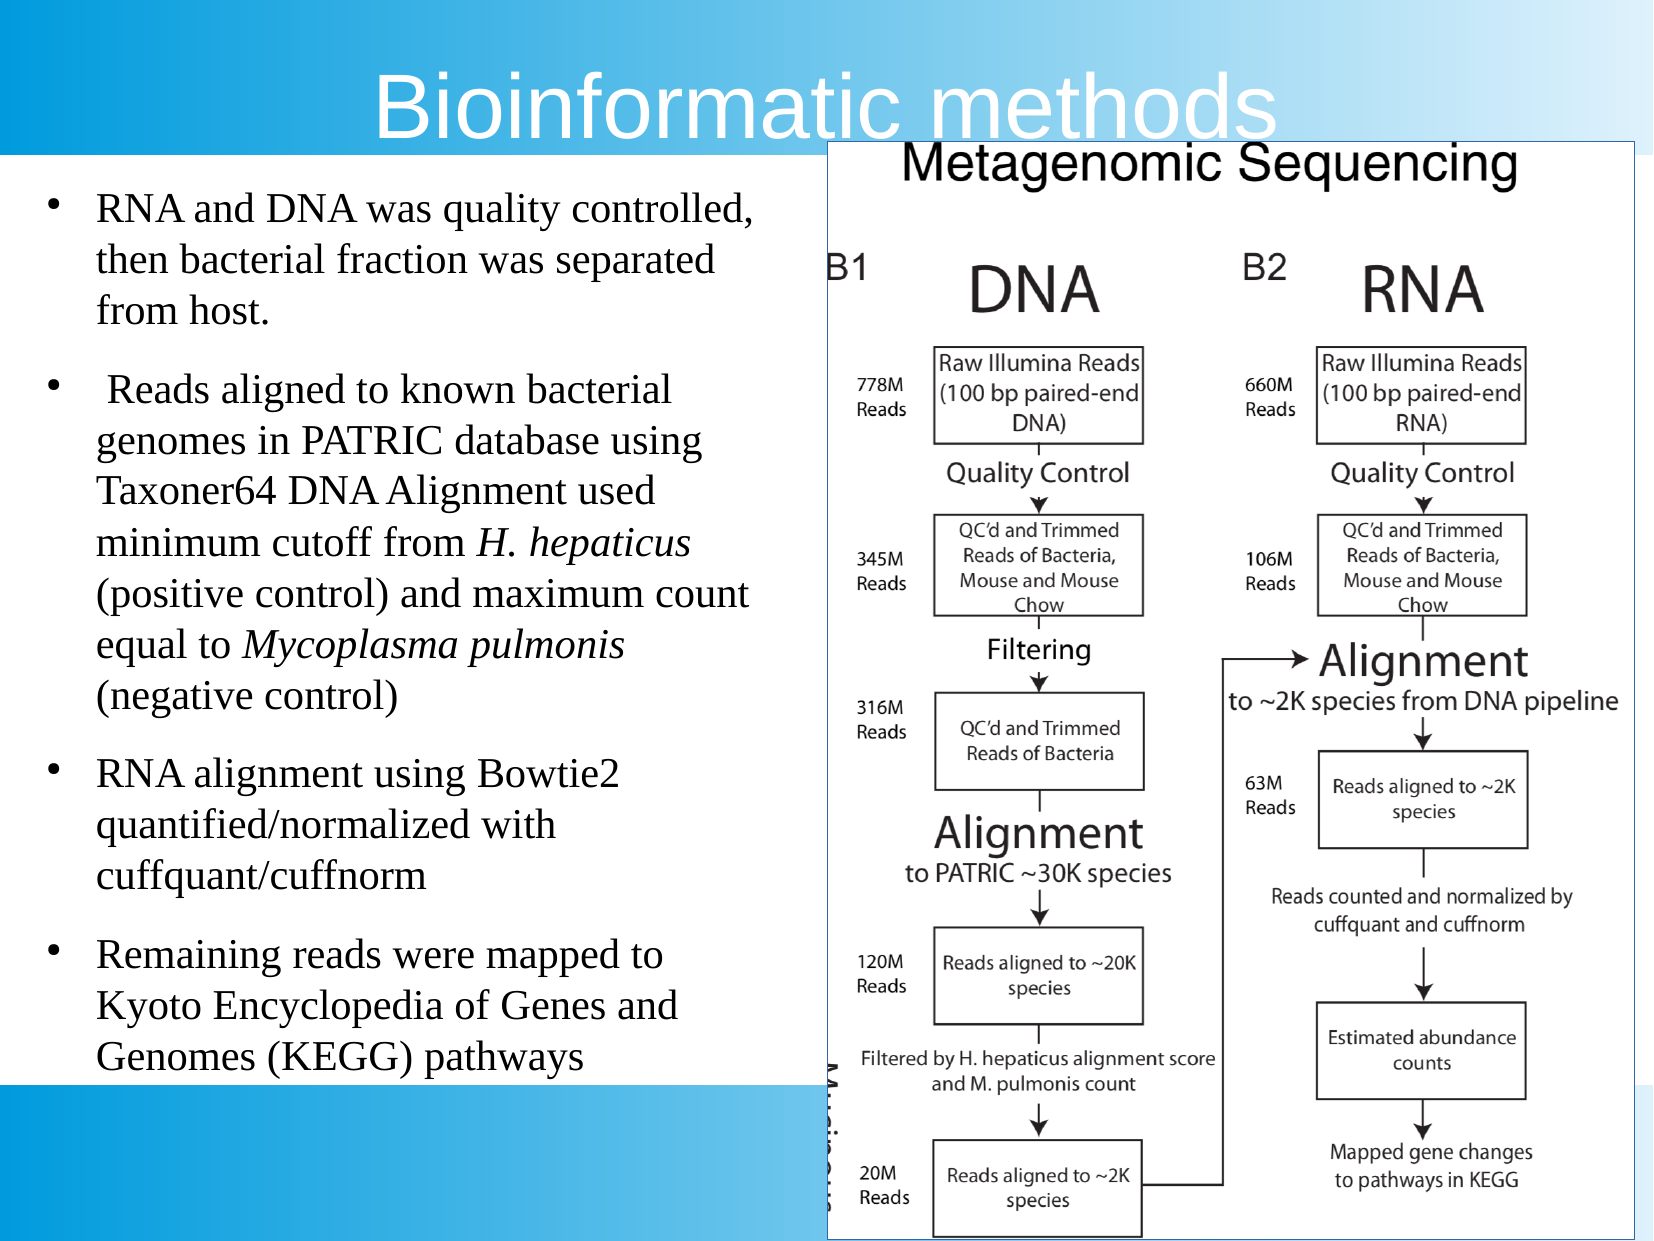

Bioinformatic methods
# RNA and DNA was quality controlled, then bacterial fraction was separated from host.
 Reads aligned to known bacterial genomes in PATRIC database using Taxoner64 DNA Alignment used minimum cutoff from H. hepaticus (positive control) and maximum count equal to Mycoplasma pulmonis (negative control)
RNA alignment using Bowtie2 quantified/normalized with cuffquant/cuffnorm
Remaining reads were mapped to Kyoto Encyclopedia of Genes and Genomes (KEGG) pathways